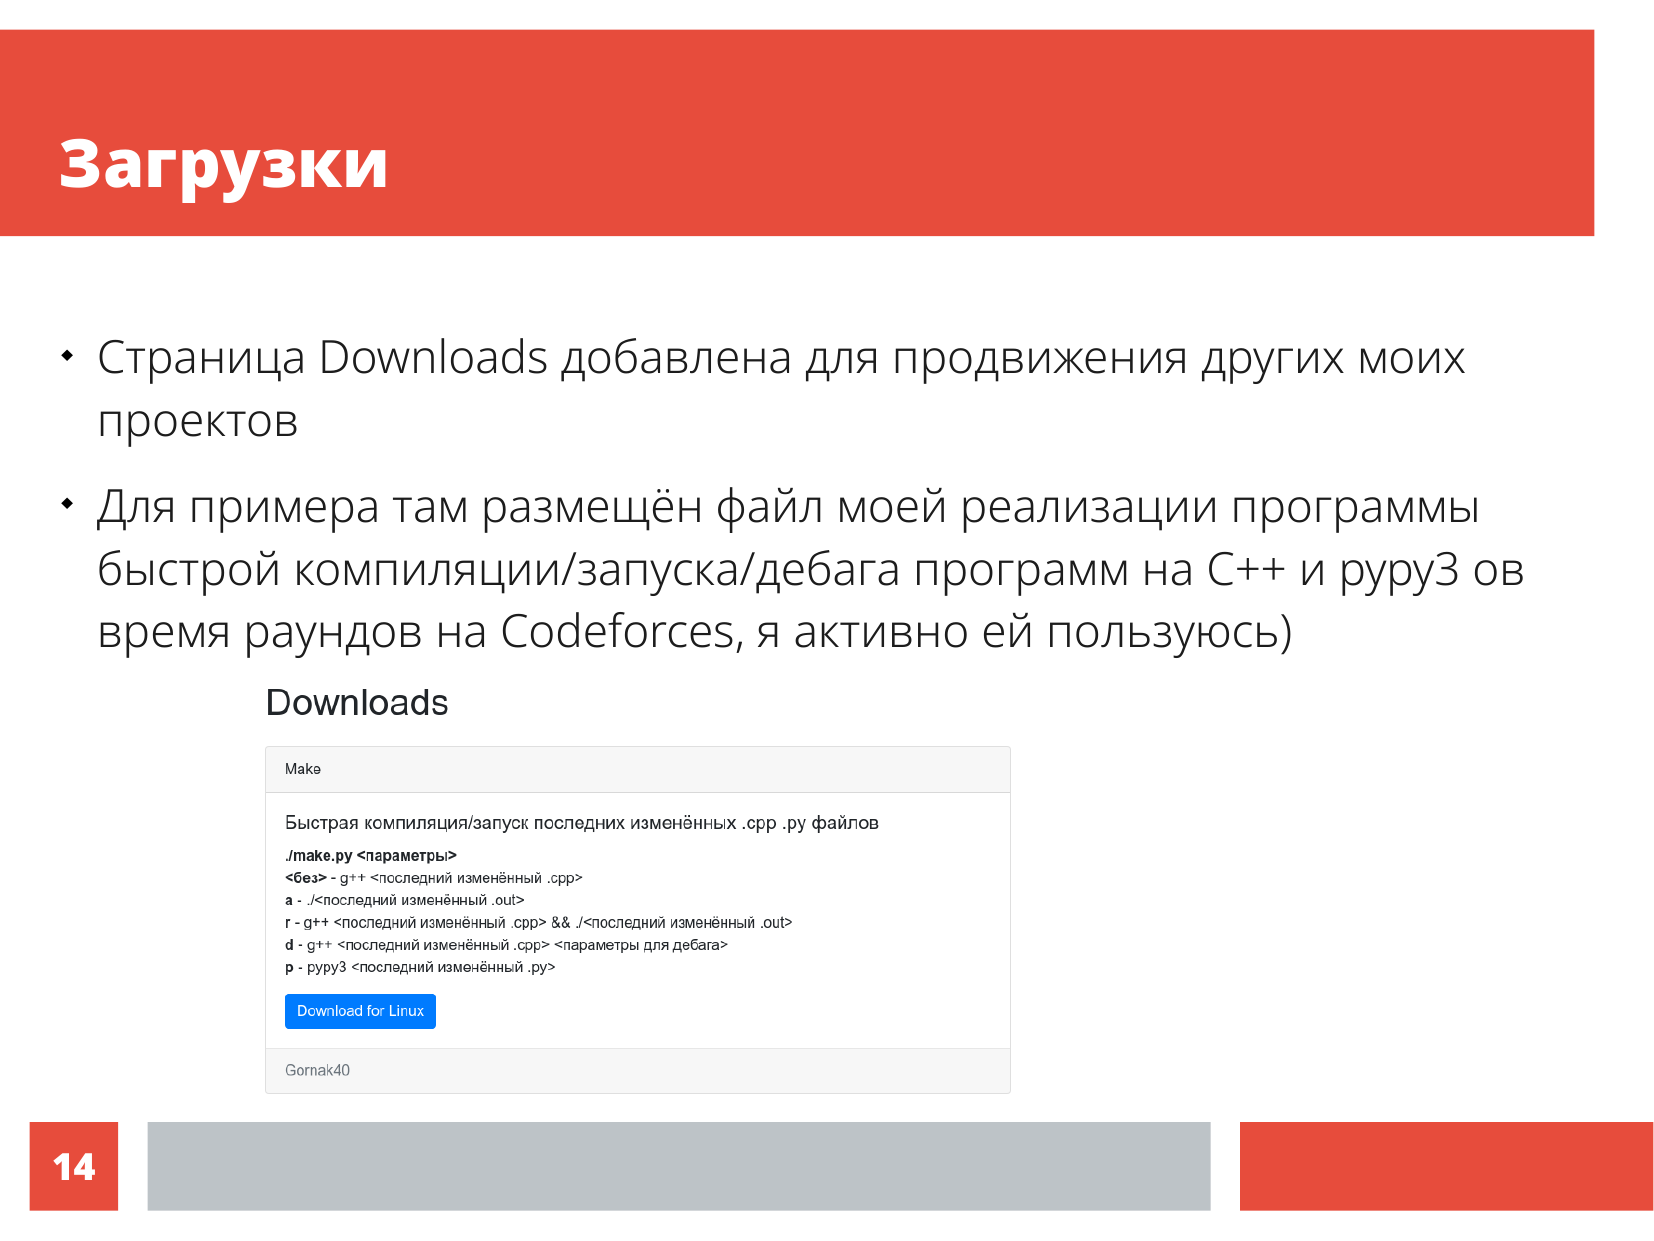

# Загрузки
Страница Downloads добавлена для продвижения других моих проектов
Для примера там размещён файл моей реализации программы быстрой компиляции/запуска/дебага программ на C++ и pypy3 ов время раундов на Codeforces, я активно ей пользуюсь)
14